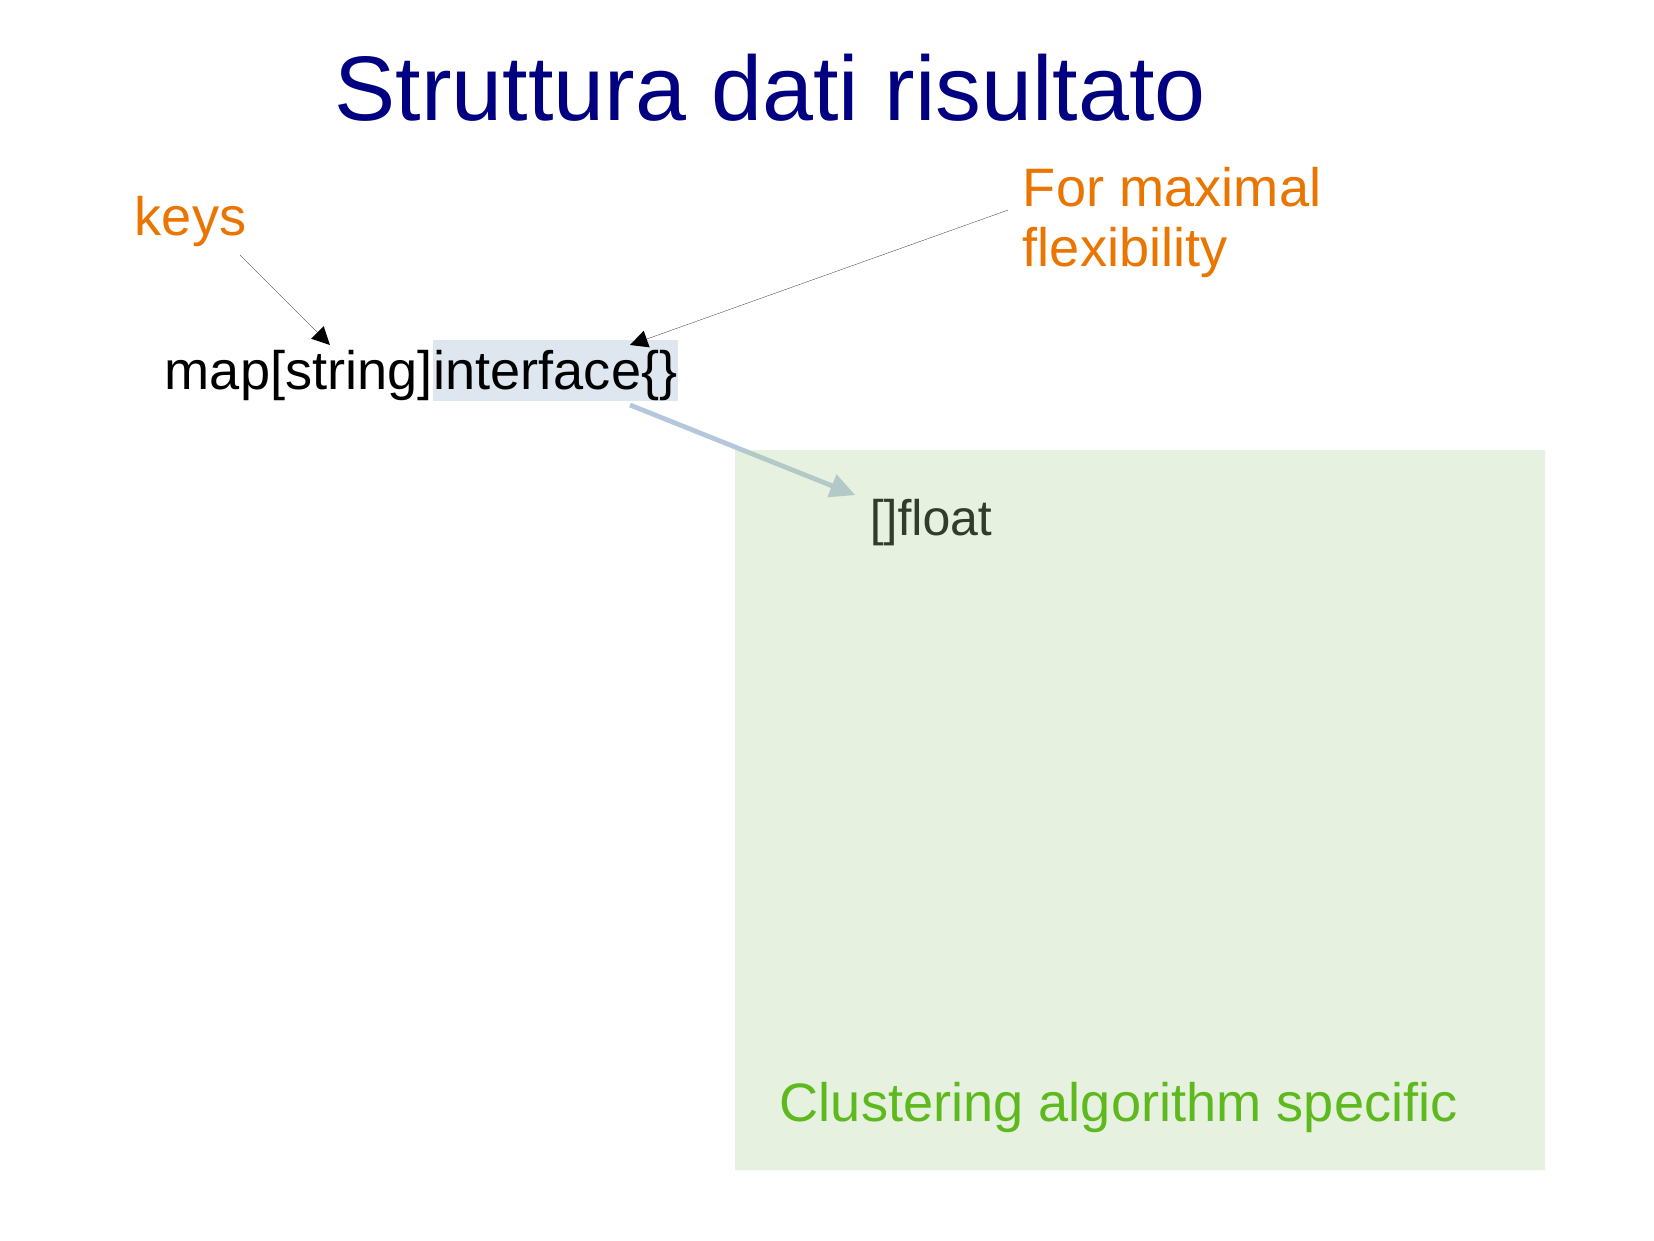

# Struttura dati risultato
For maximal flexibility
keys
map[string]interface{}
[]float
Clustering algorithm specific